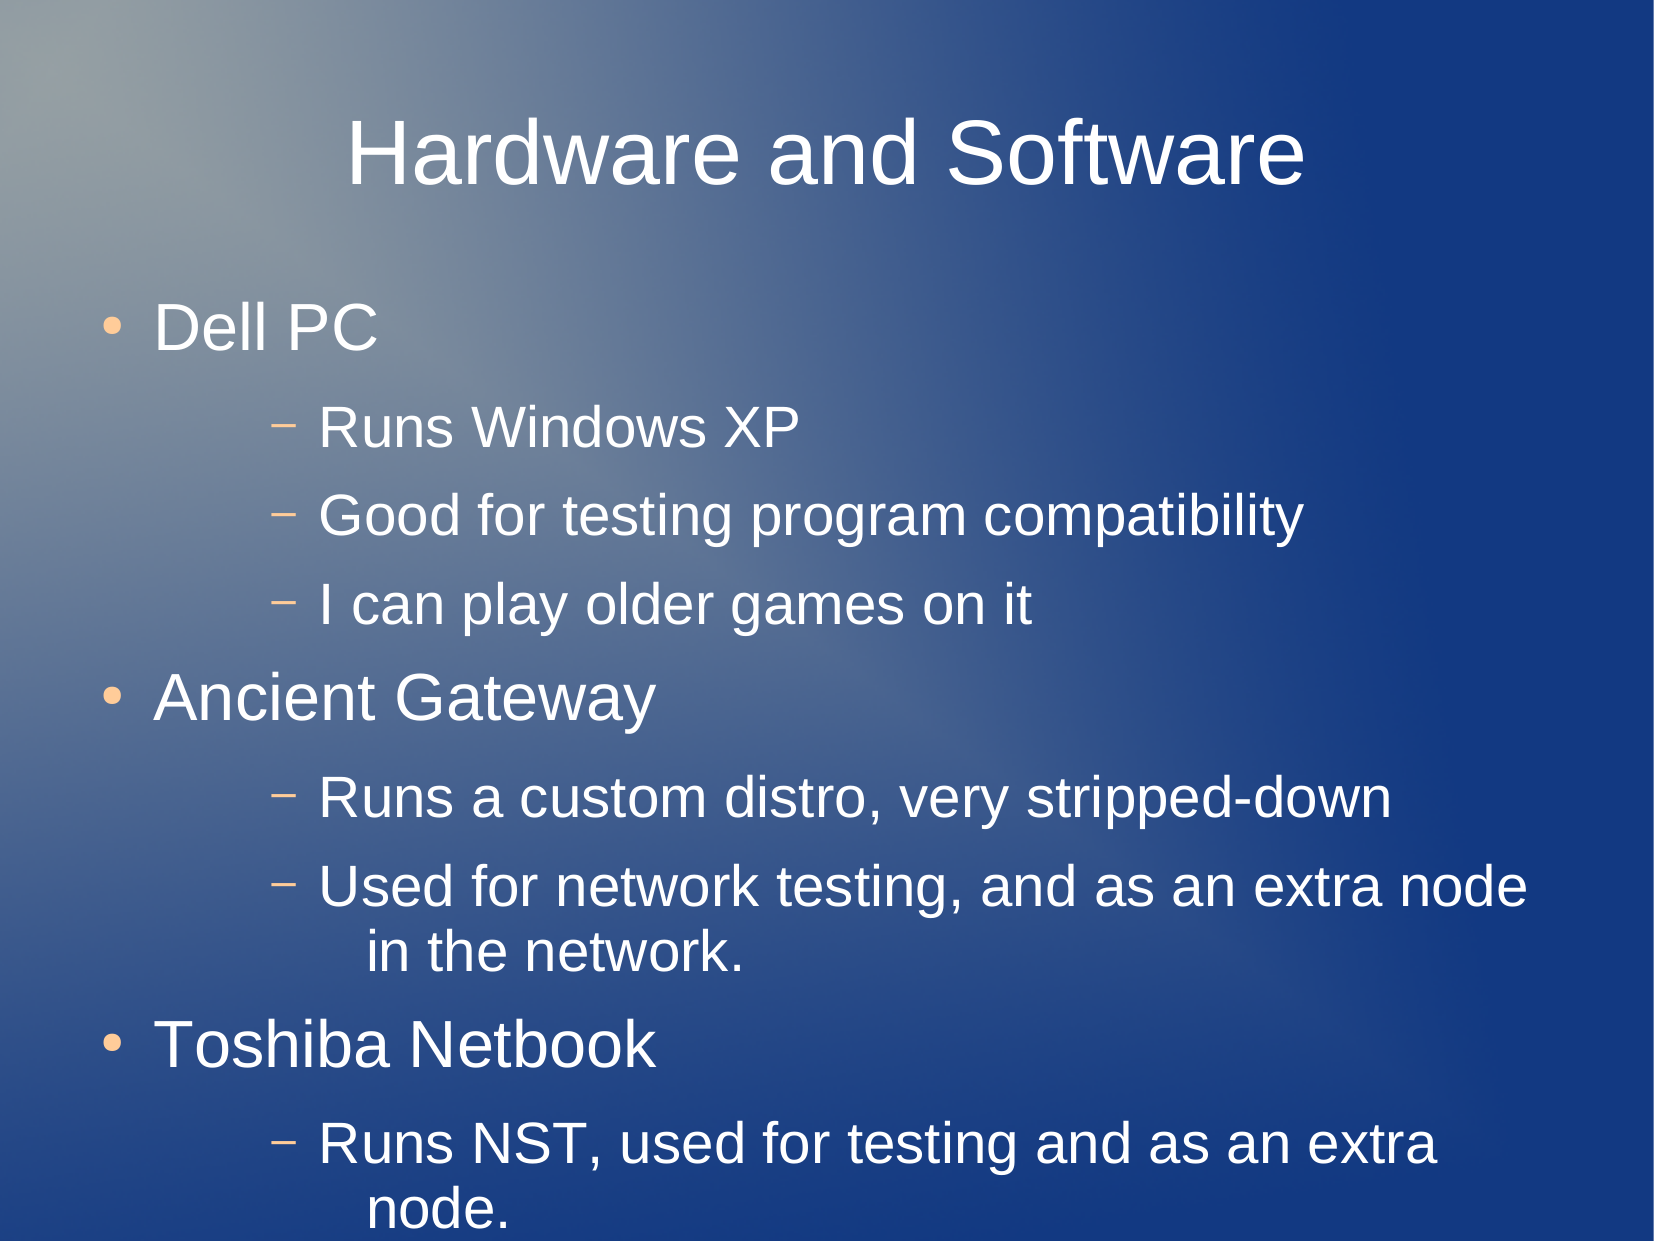

# Hardware and Software
Dell PC
Runs Windows XP
Good for testing program compatibility
I can play older games on it
Ancient Gateway
Runs a custom distro, very stripped-down
Used for network testing, and as an extra node in the network.
Toshiba Netbook
Runs NST, used for testing and as an extra node.